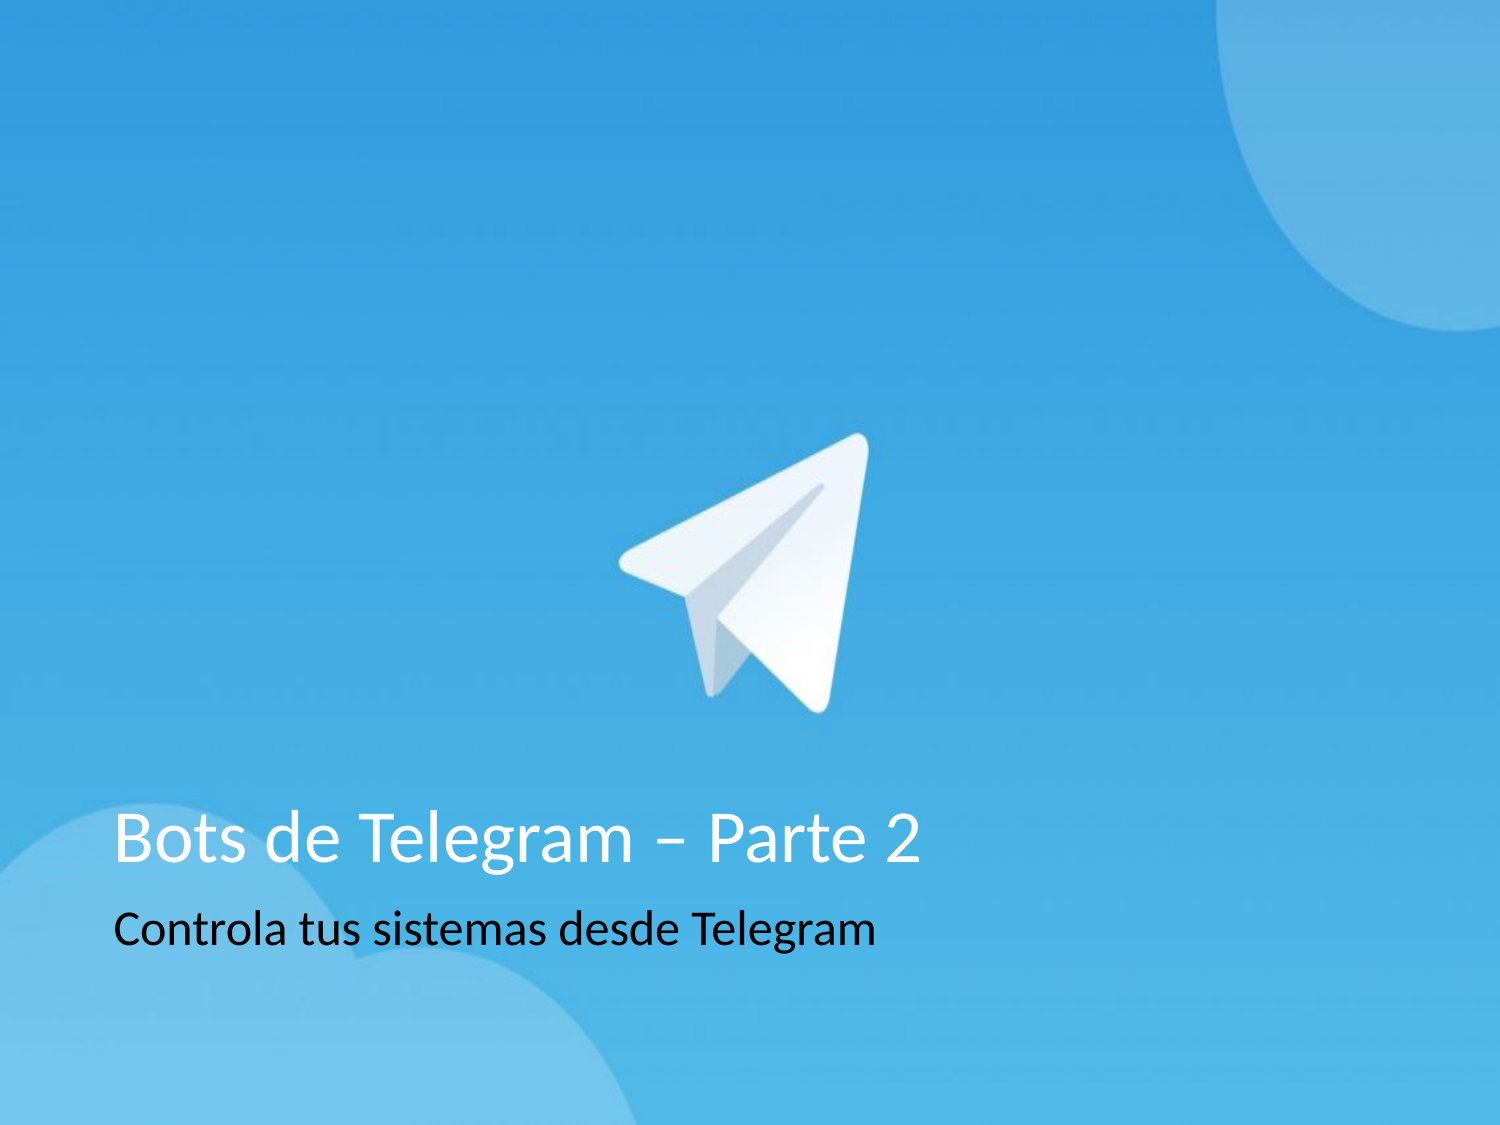

Bots de Telegram – Parte 2
Controla tus sistemas desde Telegram